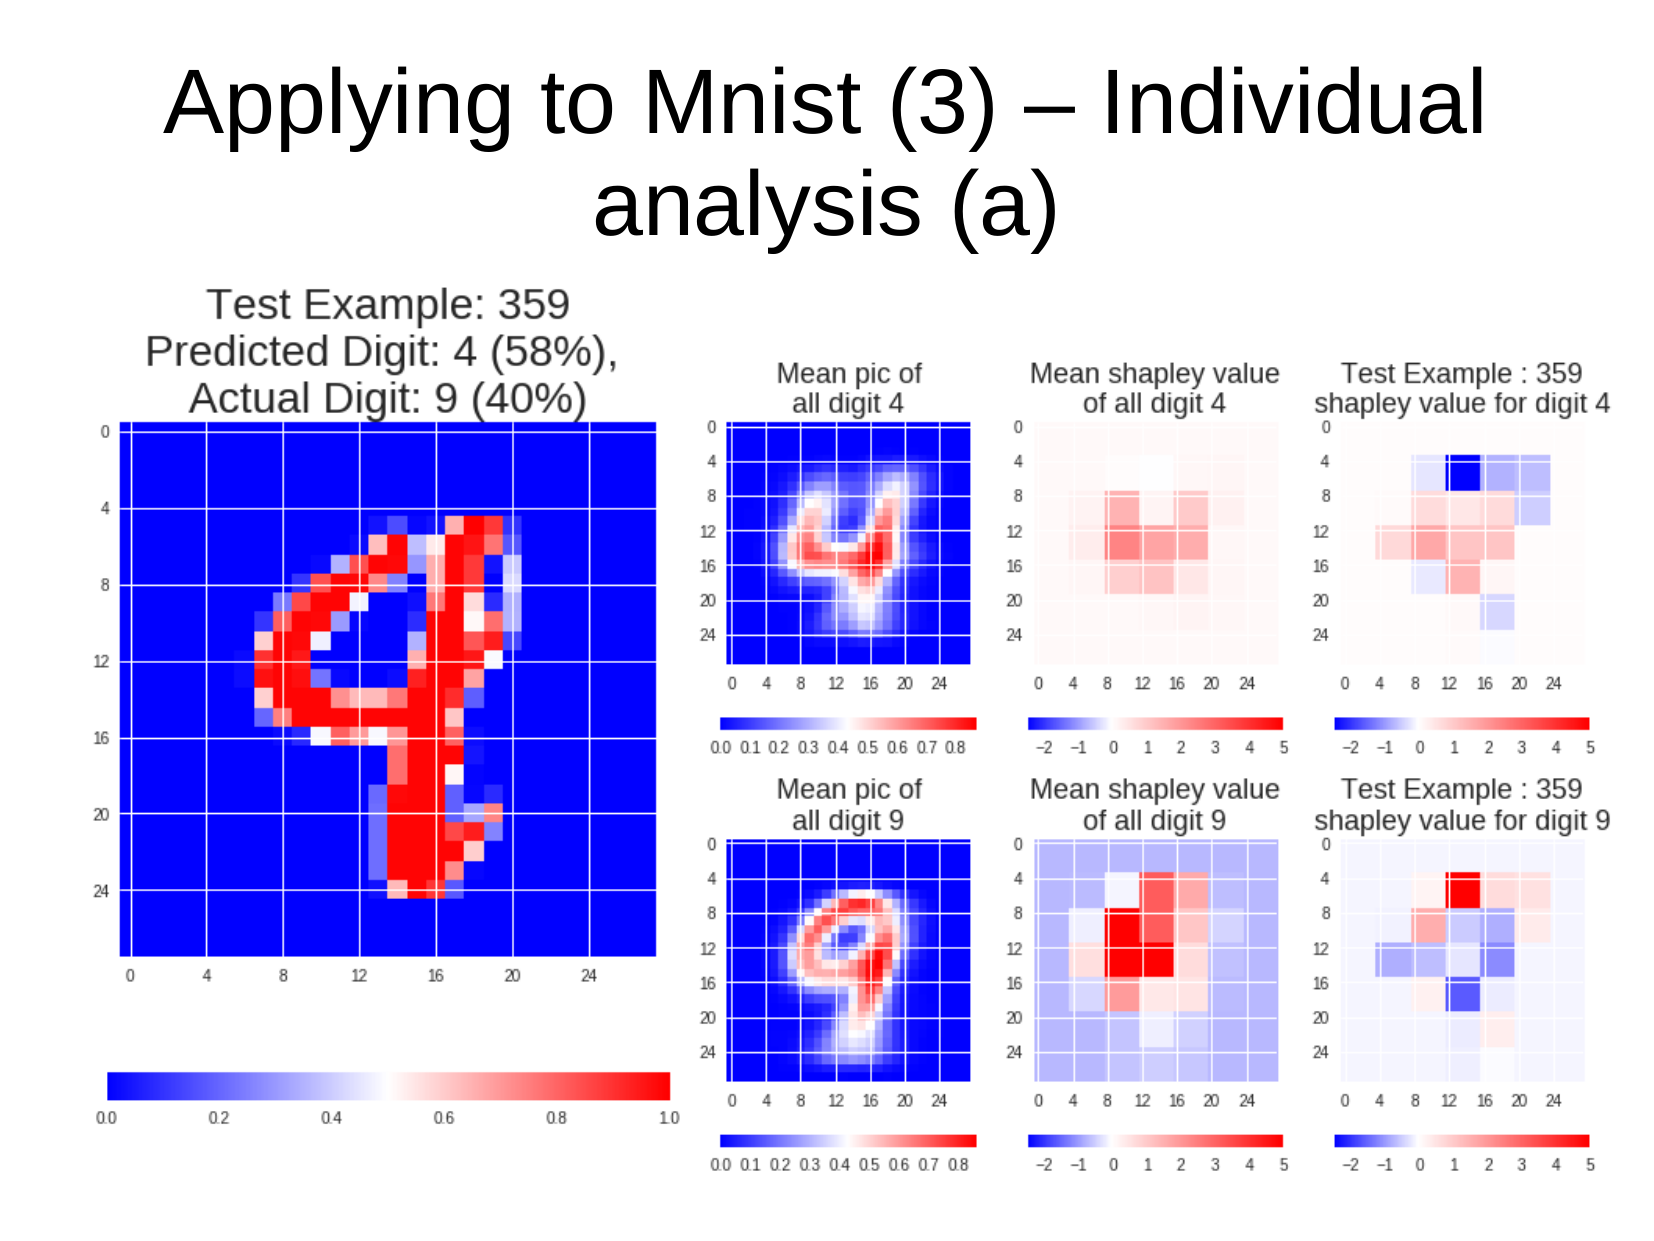

# Applying to Mnist (3) – Individual analysis (a)